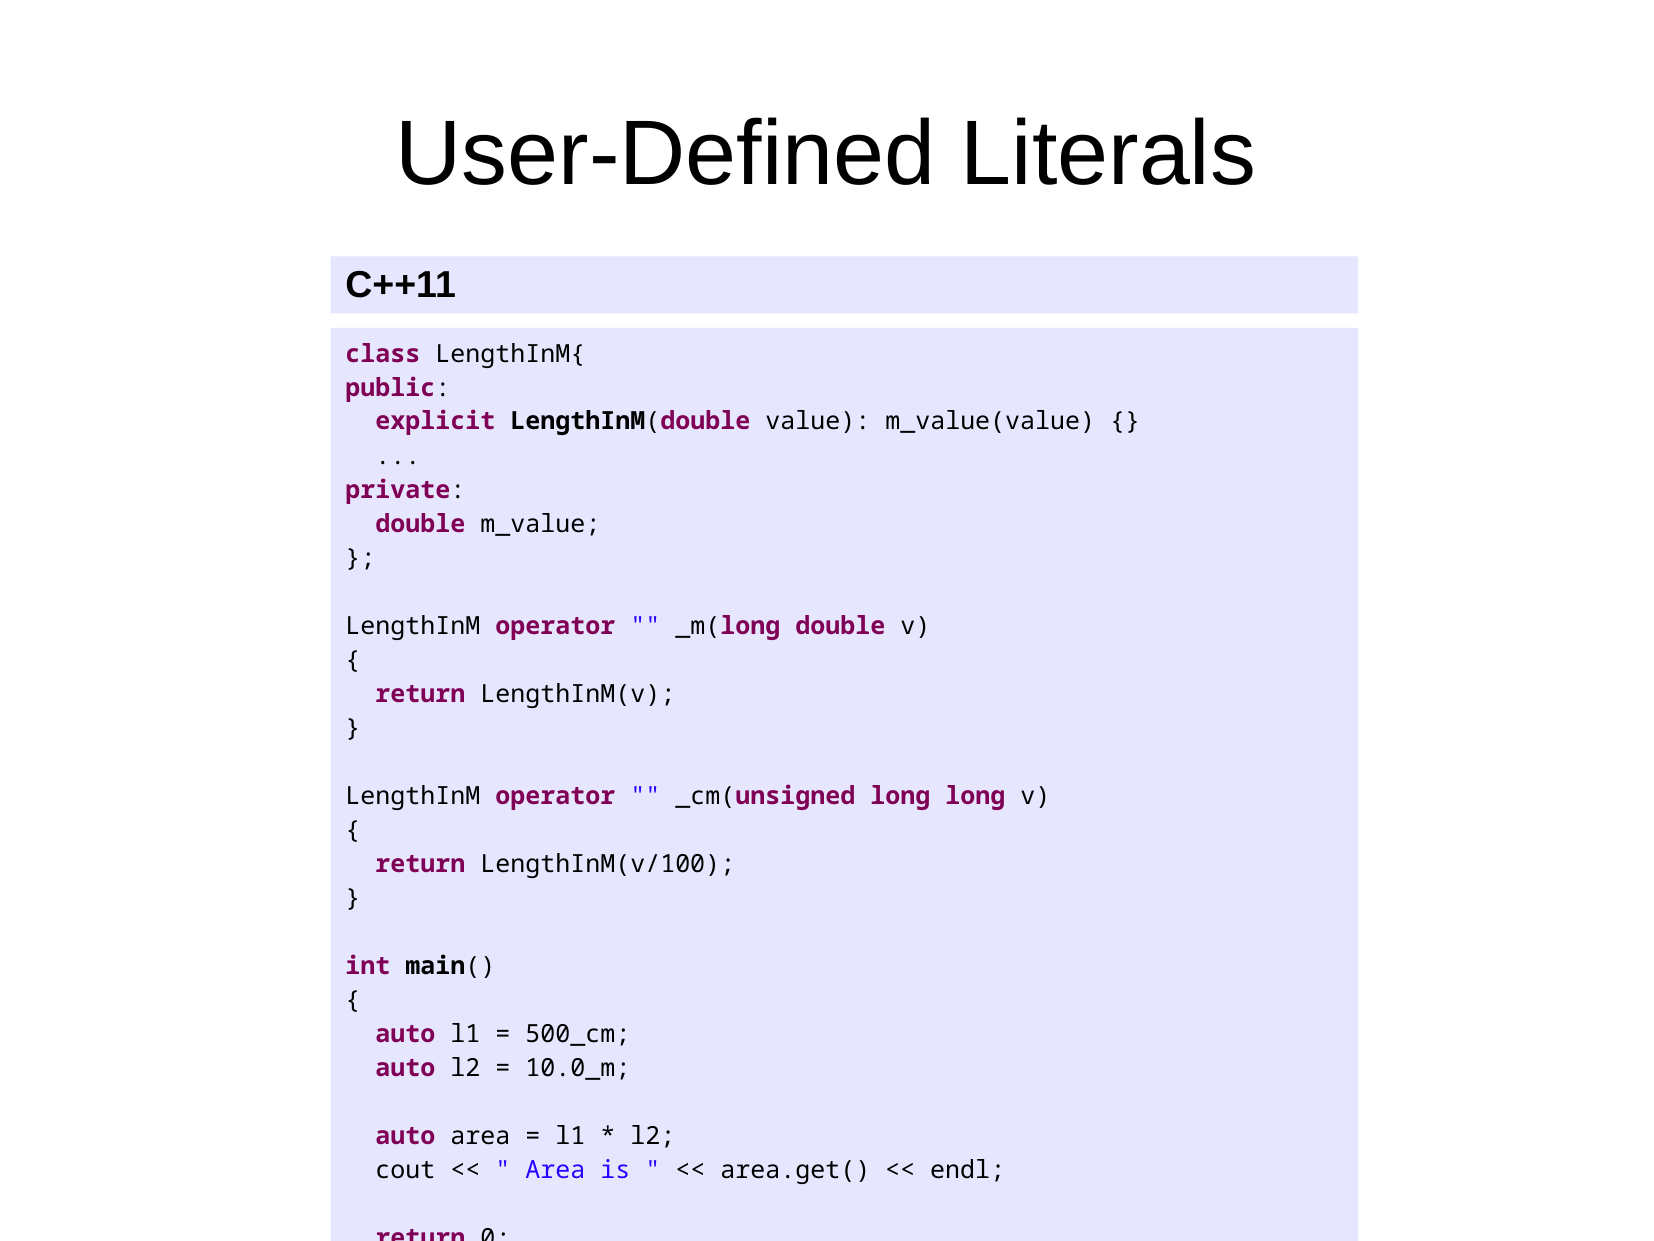

# User-Defined Literals
C++11
class LengthInM{
public:
 explicit LengthInM(double value): m_value(value) {}
 ...
private:
 double m_value;
};
LengthInM operator "" _m(long double v)
{
 return LengthInM(v);
}
LengthInM operator "" _cm(unsigned long long v)
{
 return LengthInM(v/100);
}
int main()
{
 auto l1 = 500_cm;
 auto l2 = 10.0_m;
 auto area = l1 * l2;
 cout << " Area is " << area.get() << endl;
 return 0;
}